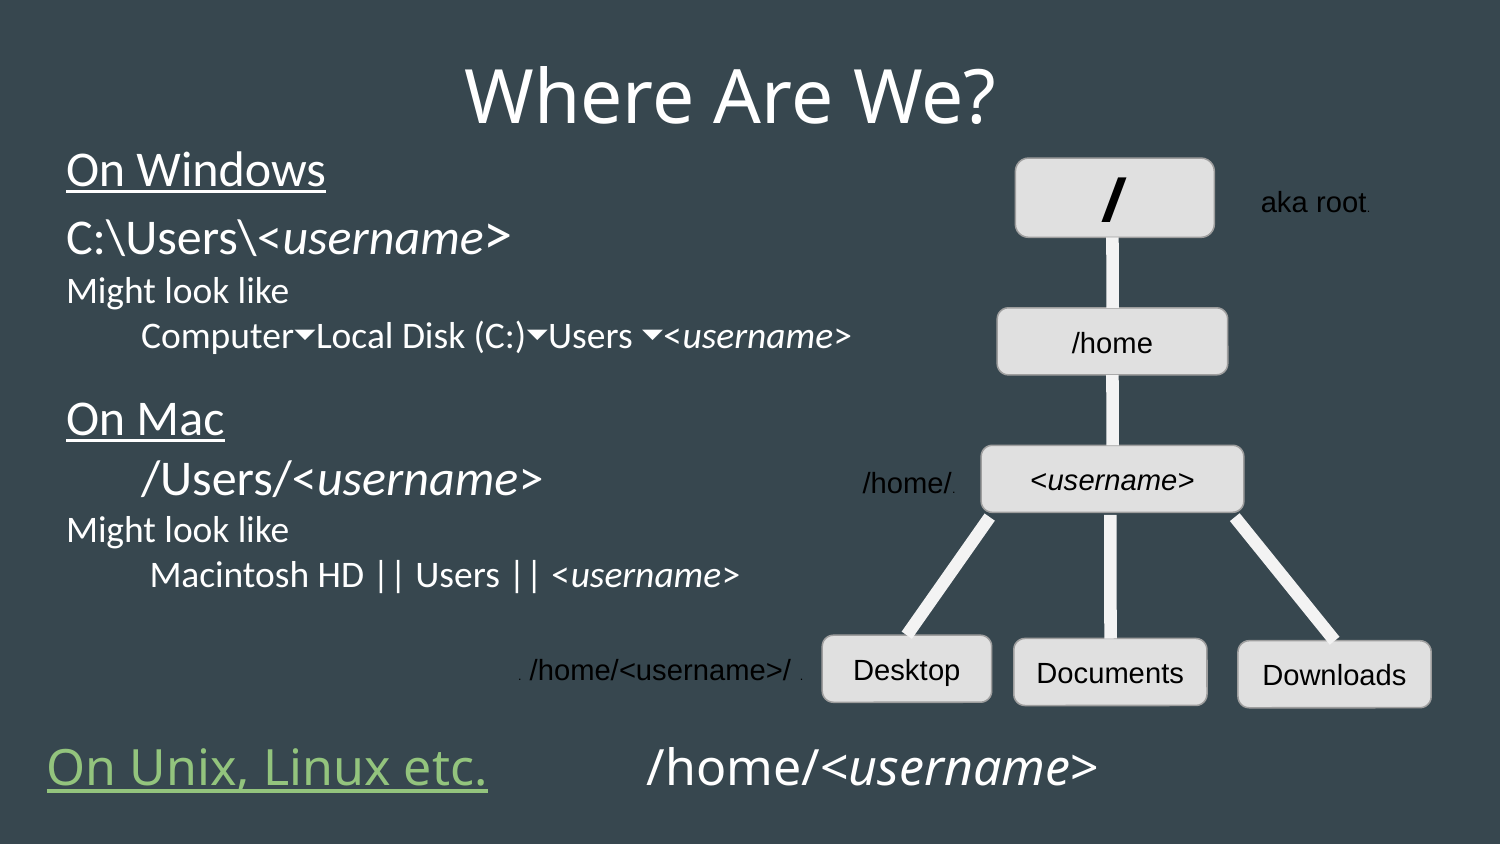

Where Are We?
# On Windows C:\Users\<username> Might look like Computer⏷Local Disk (C:)⏷Users ⏷<username>
/
aka root.
/home
On Mac
/Users/<username>
Might look like
	 Macintosh HD || Users || <username>
<username>
 /home/.
. /home/<username>/ .
Desktop
Documents
Downloads
On Unix, Linux etc.			/home/<username>